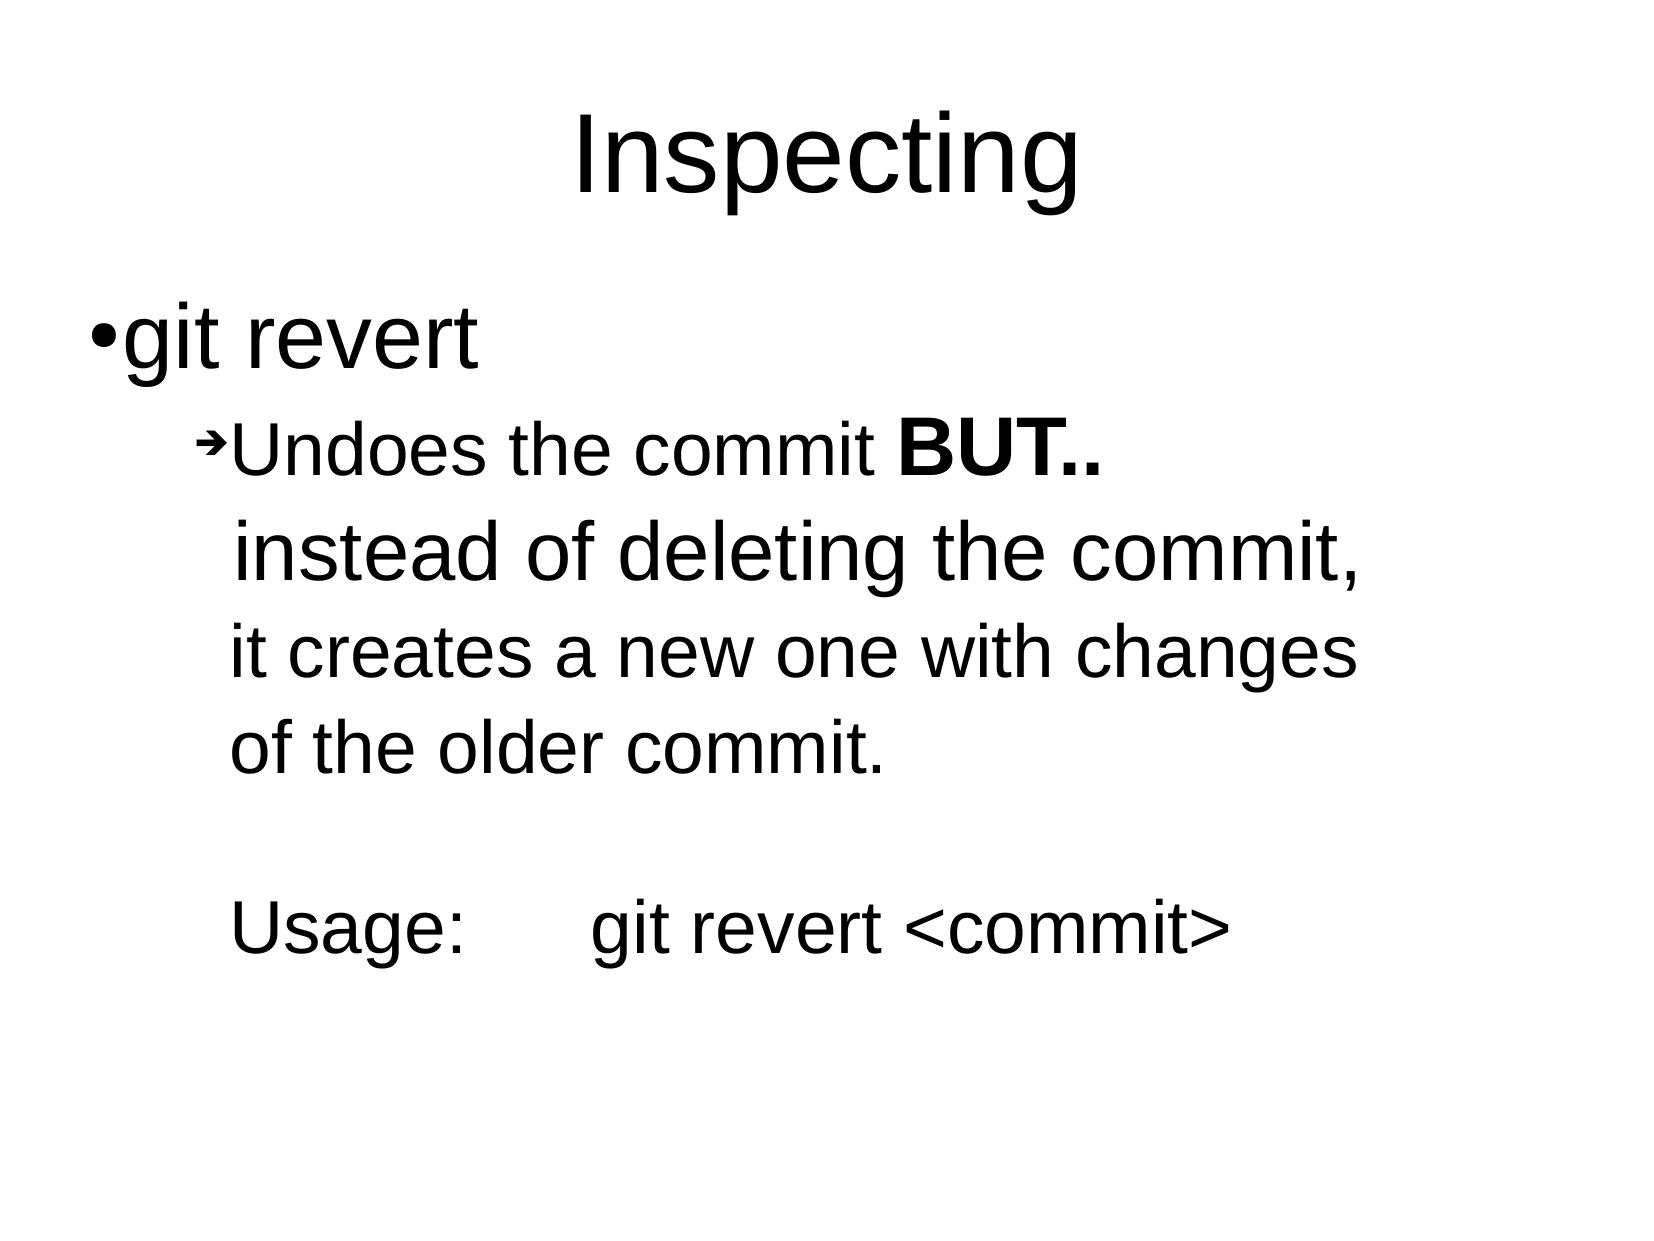

# Inspecting
git revert
Undoes the commit BUT..
instead of deleting the commit,
it creates a new one with changes
of the older commit.
Usage: git revert <commit>